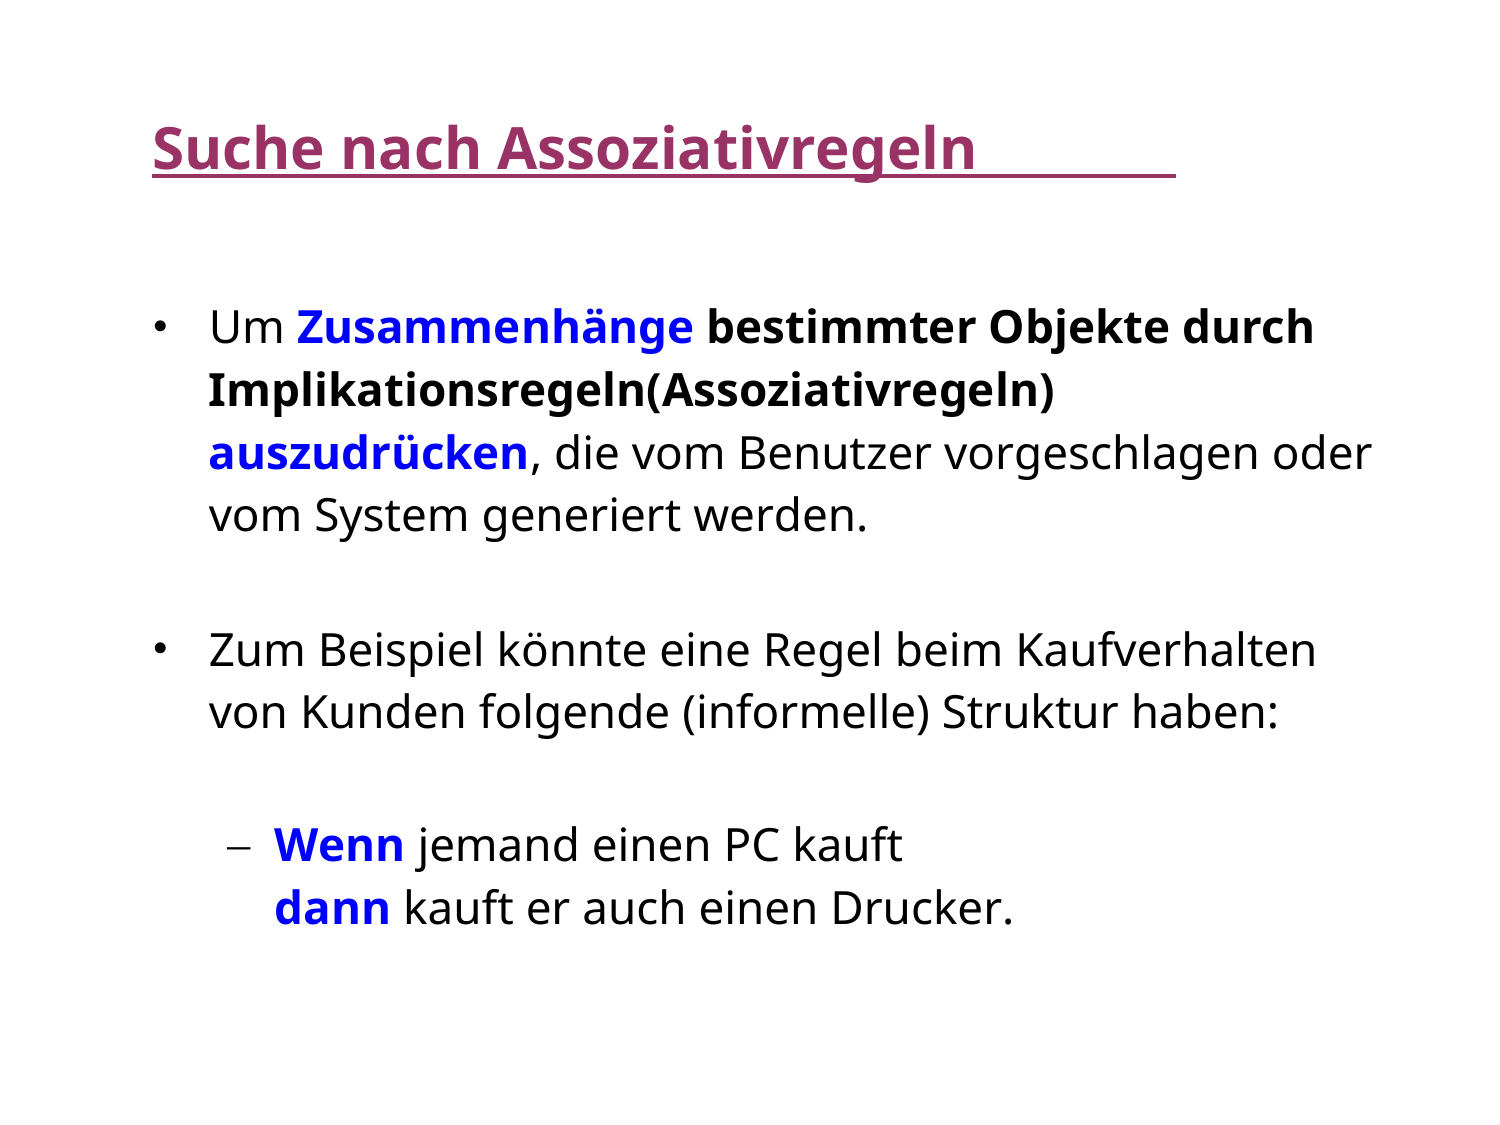

# Suche nach Assoziativregeln
Um Zusammenhänge bestimmter Objekte durch Implikationsregeln(Assoziativregeln) auszudrücken, die vom Benutzer vorgeschlagen oder vom System generiert werden.
Zum Beispiel könnte eine Regel beim Kaufverhalten von Kunden folgende (informelle) Struktur haben:
Wenn jemand einen PC kauft
dann kauft er auch einen Drucker.